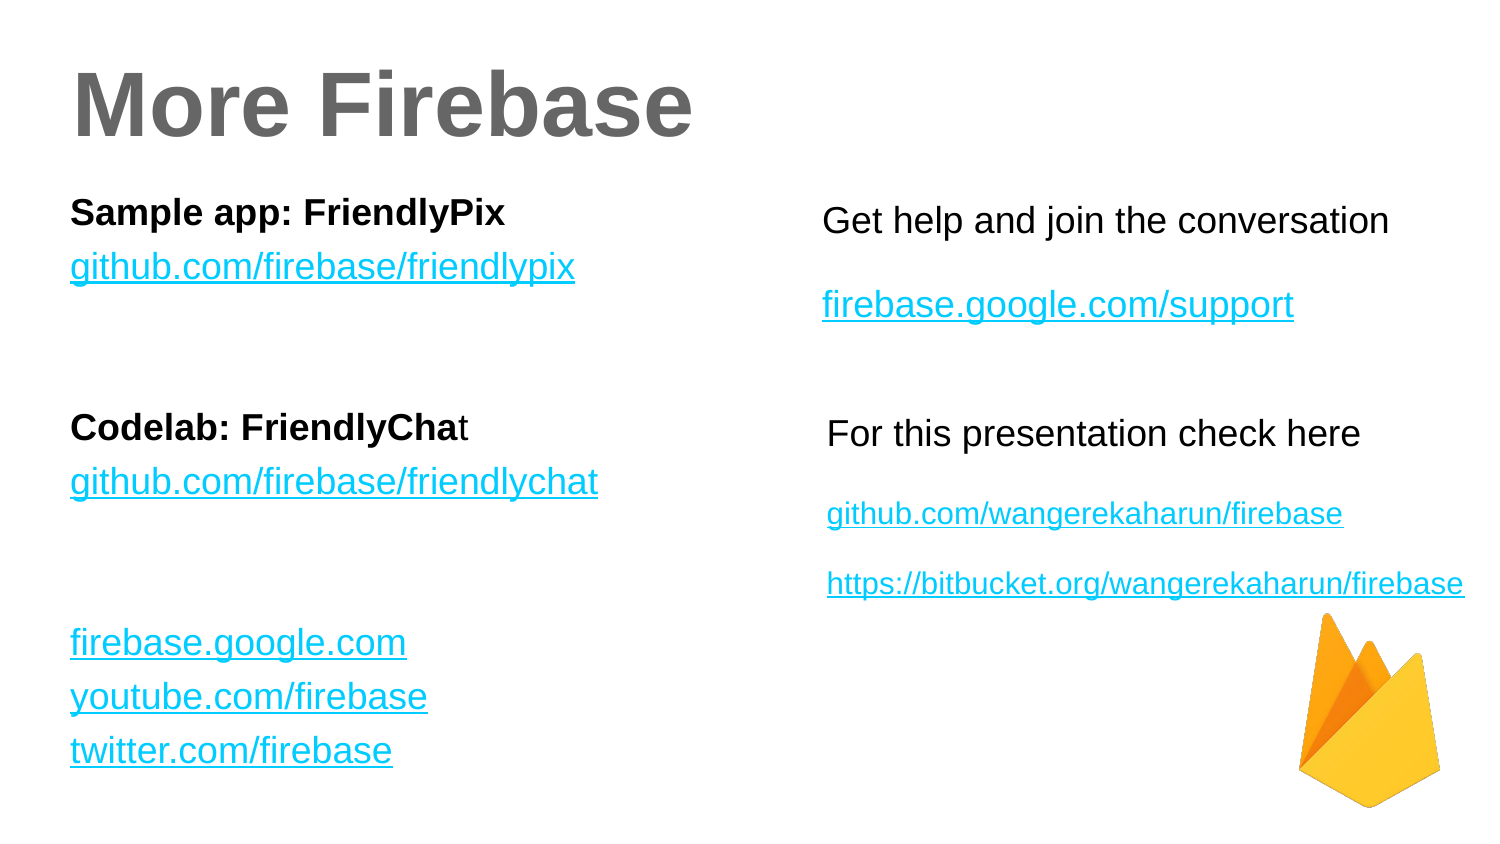

More Firebase
Sample app: FriendlyPix
github.com/firebase/friendlypix
Codelab: FriendlyChat
github.com/firebase/friendlychat
firebase.google.com
youtube.com/firebase
twitter.com/firebase
Get help and join the conversation
firebase.google.com/support
For this presentation check here
github.com/wangerekaharun/firebase
https://bitbucket.org/wangerekaharun/firebase